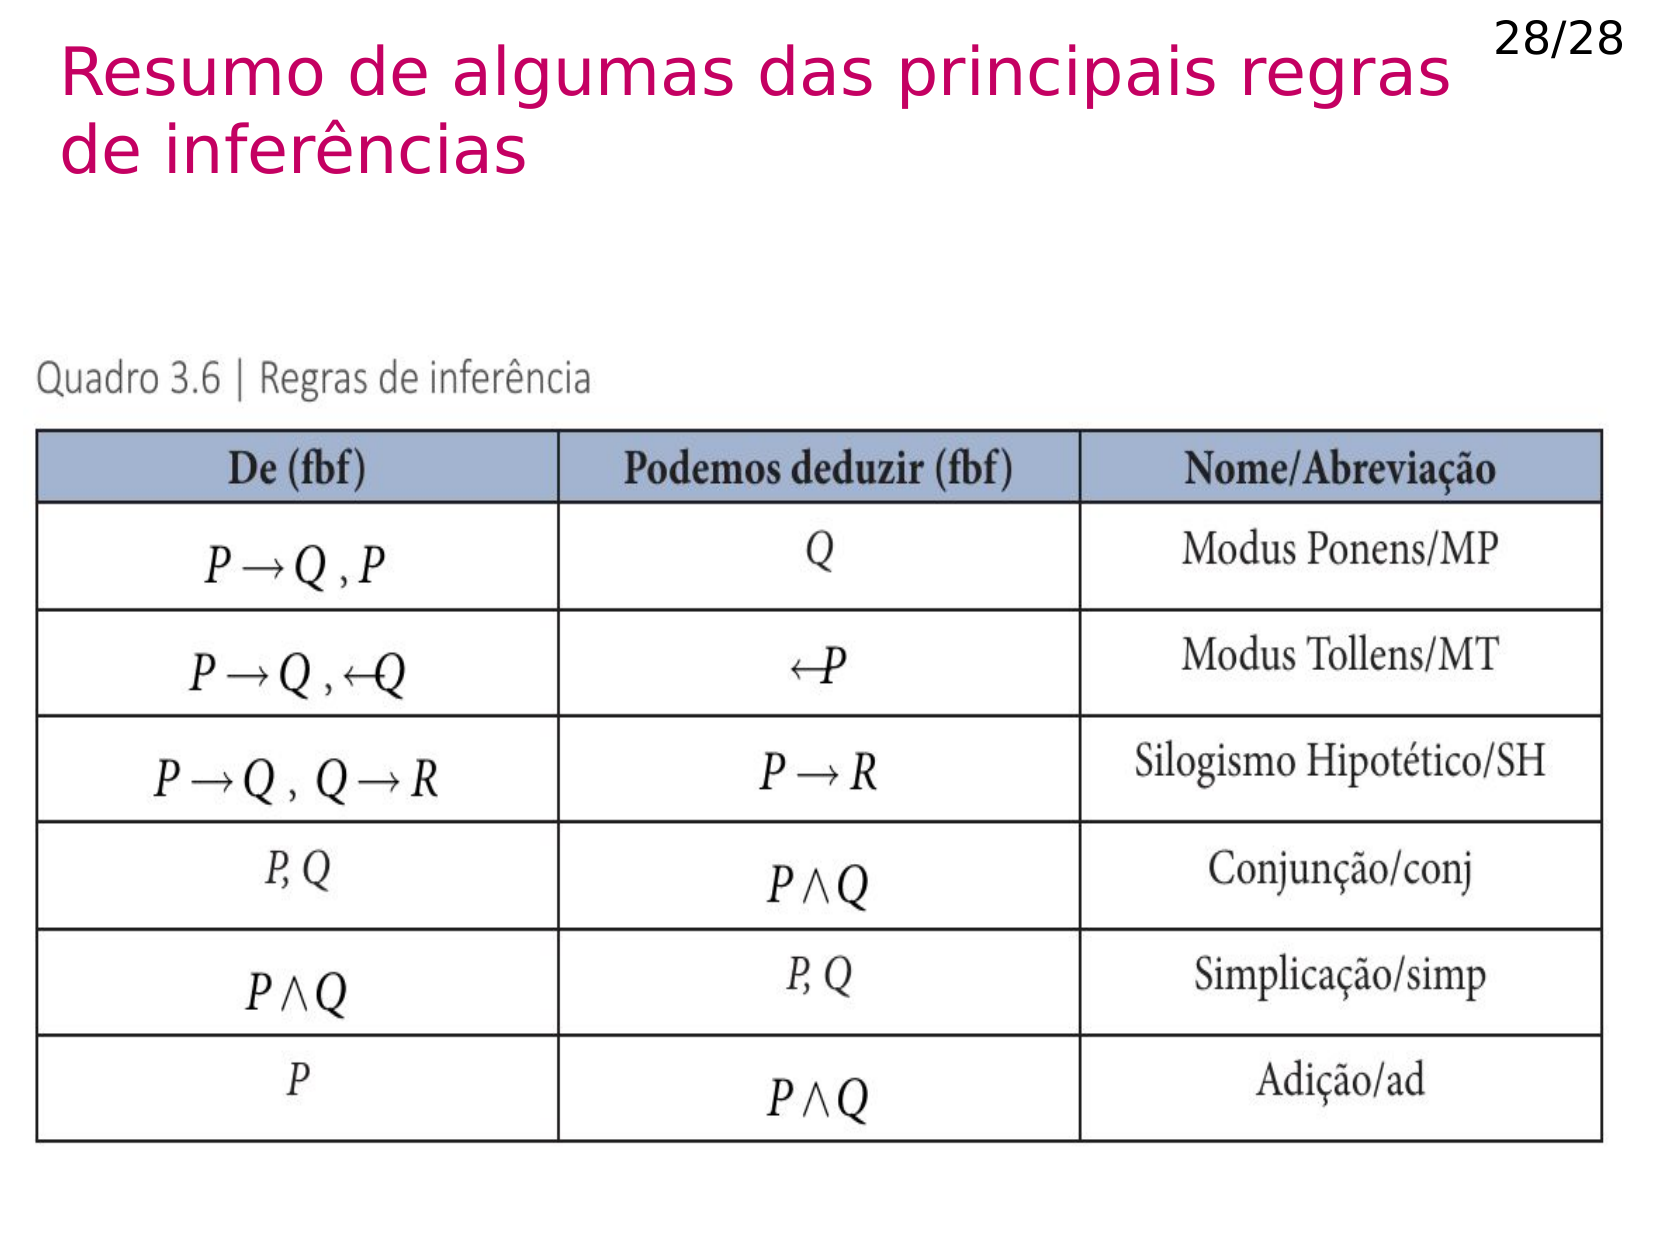

# Resumo de algumas das principais regras de inferências
28